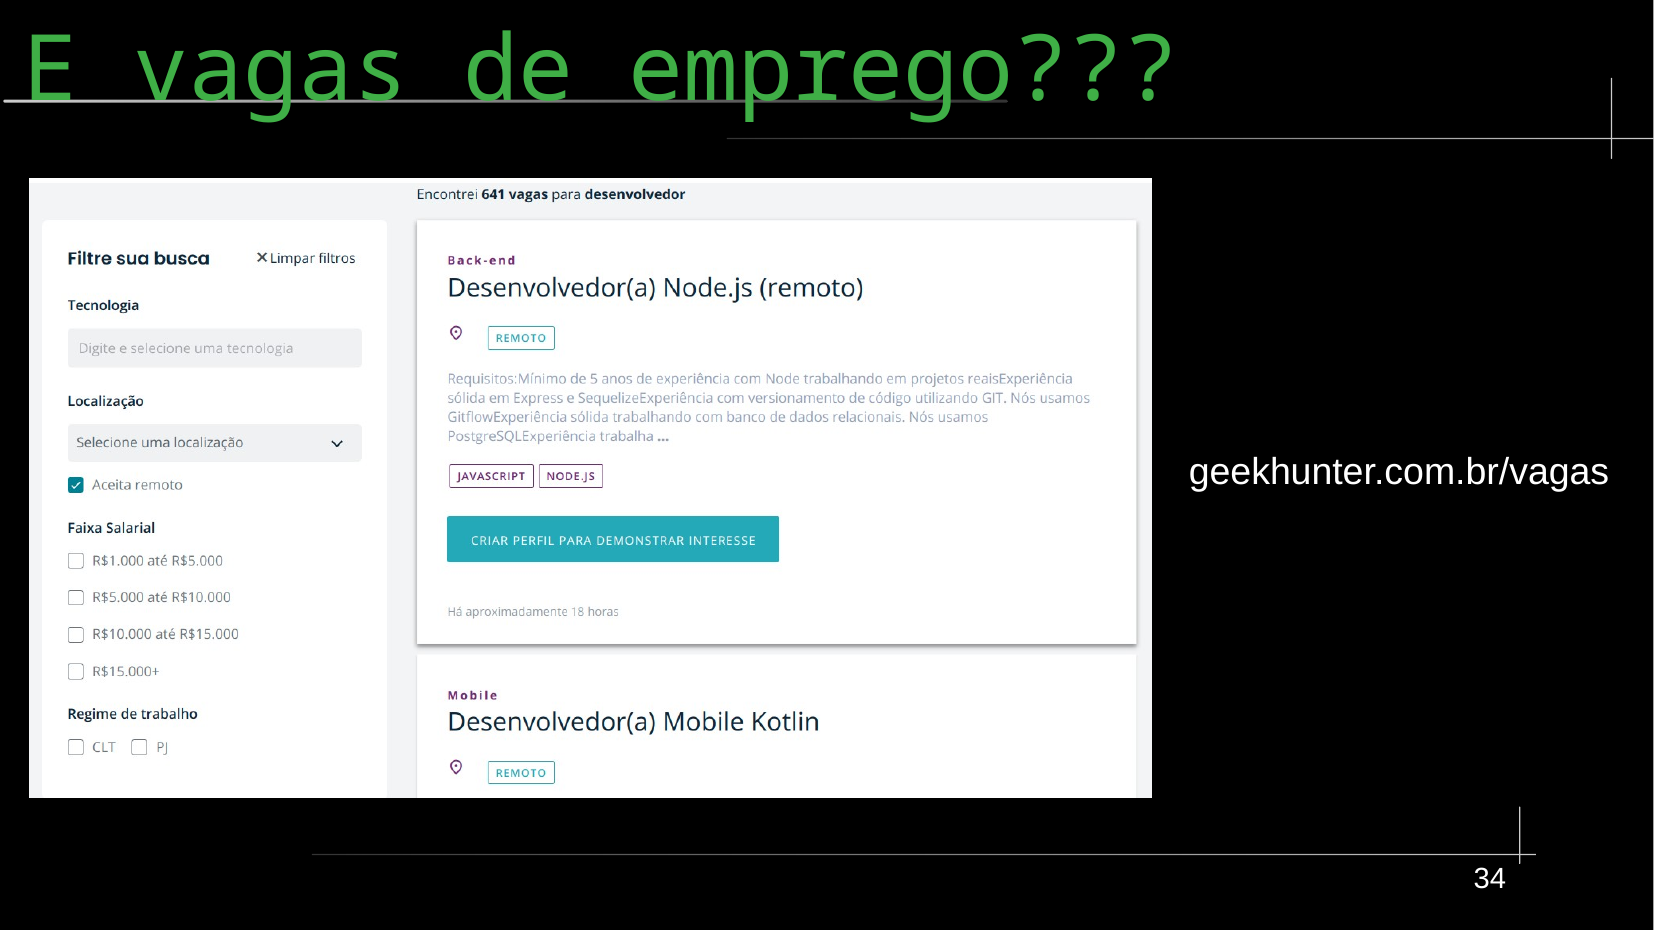

# E vagas de emprego???
geekhunter.com.br/vagas
34